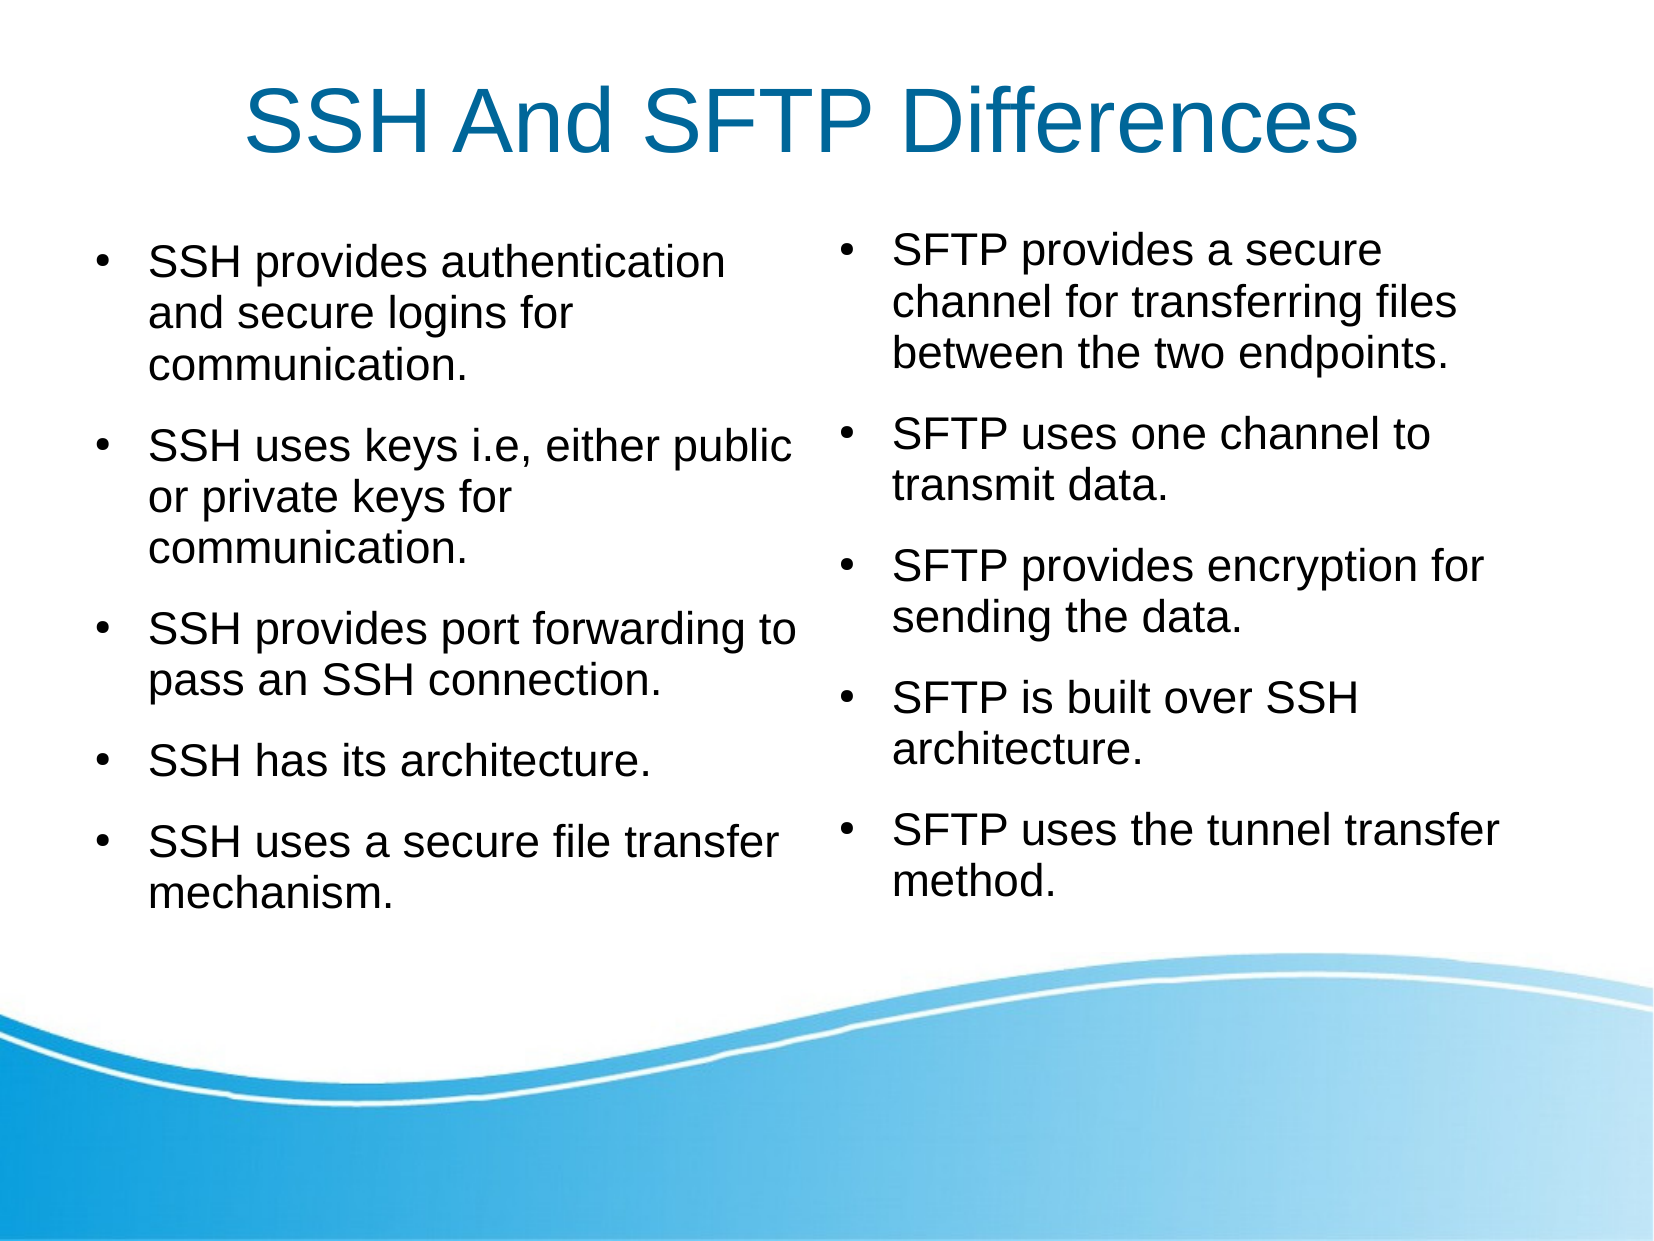

# SSH And SFTP Differences
SFTP provides a secure channel for transferring files between the two endpoints.
SFTP uses one channel to transmit data.
SFTP provides encryption for sending the data.
SFTP is built over SSH architecture.
SFTP uses the tunnel transfer method.
SSH provides authentication and secure logins for communication.
SSH uses keys i.e, either public or private keys for communication.
SSH provides port forwarding to pass an SSH connection.
SSH has its architecture.
SSH uses a secure file transfer mechanism.